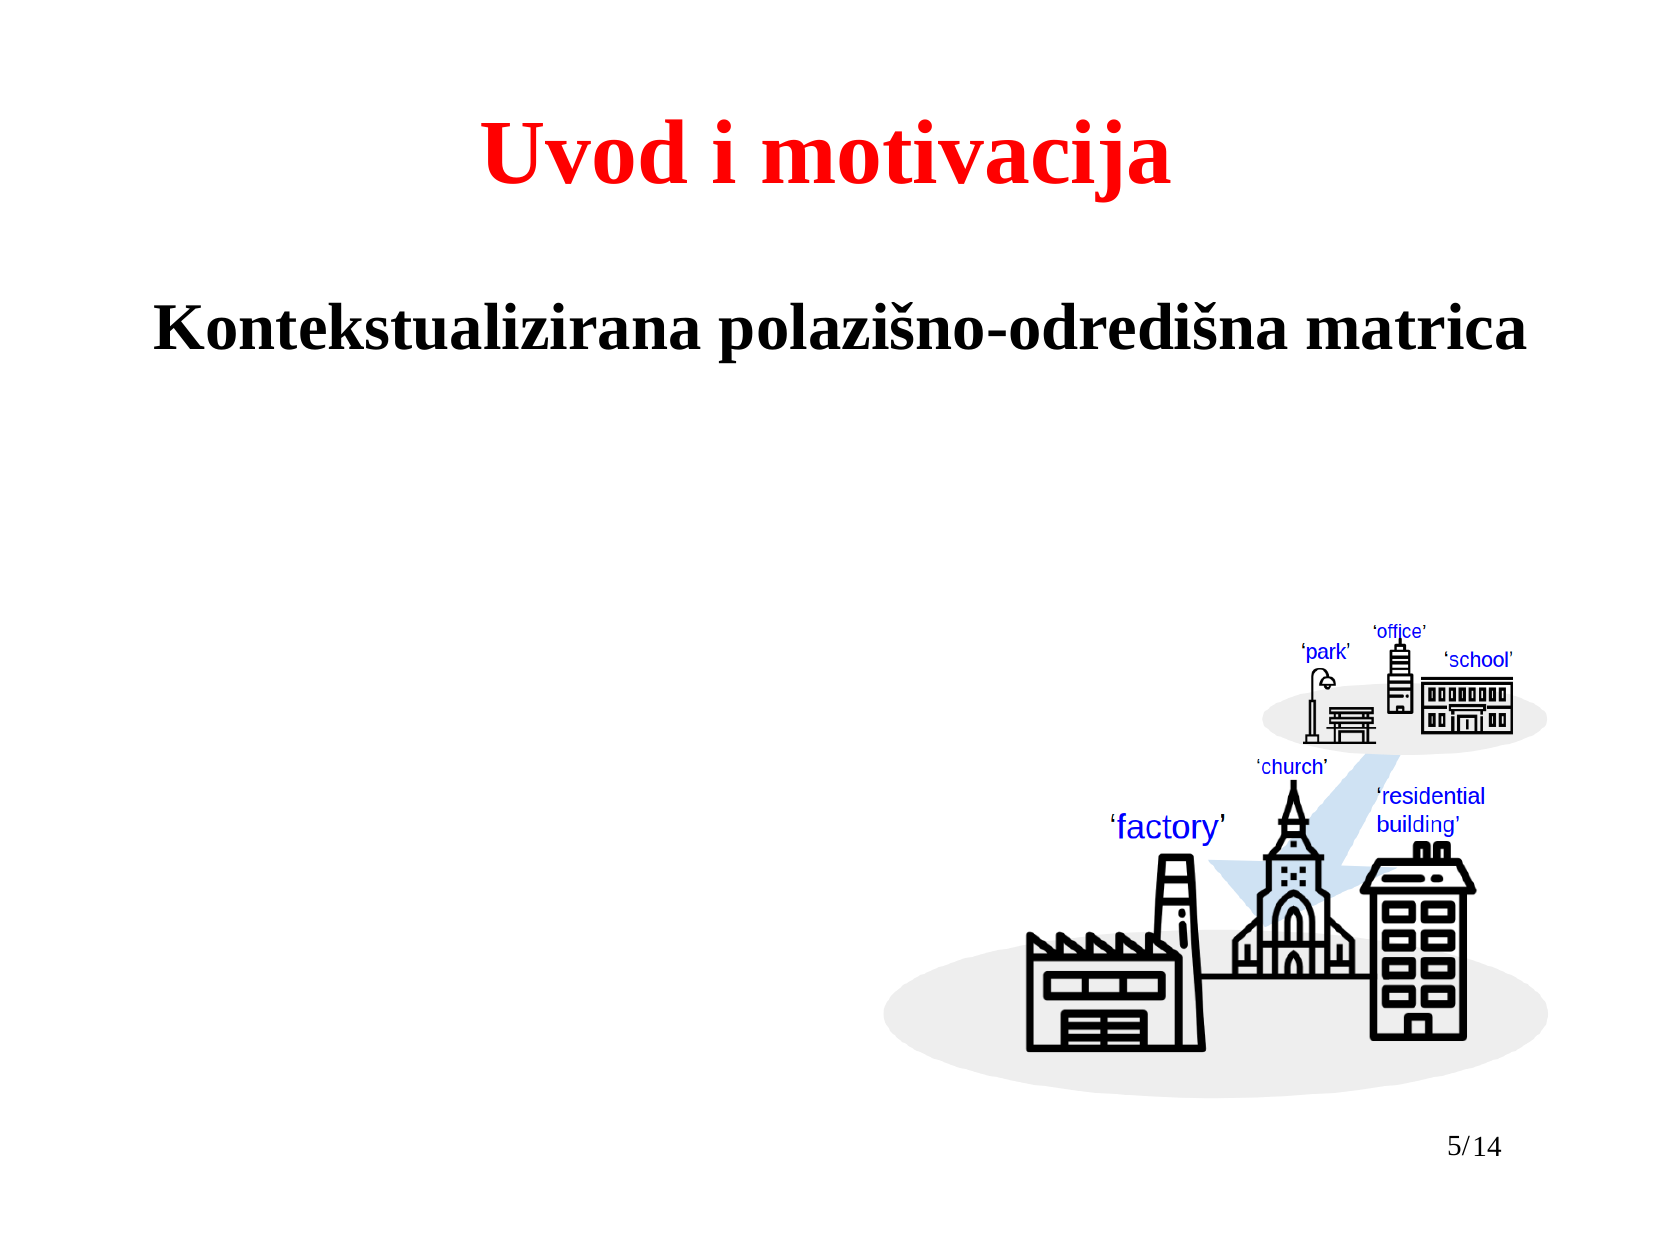

# Uvod i motivacija
Kontekstualizirana polazišno-odredišna matrica
5